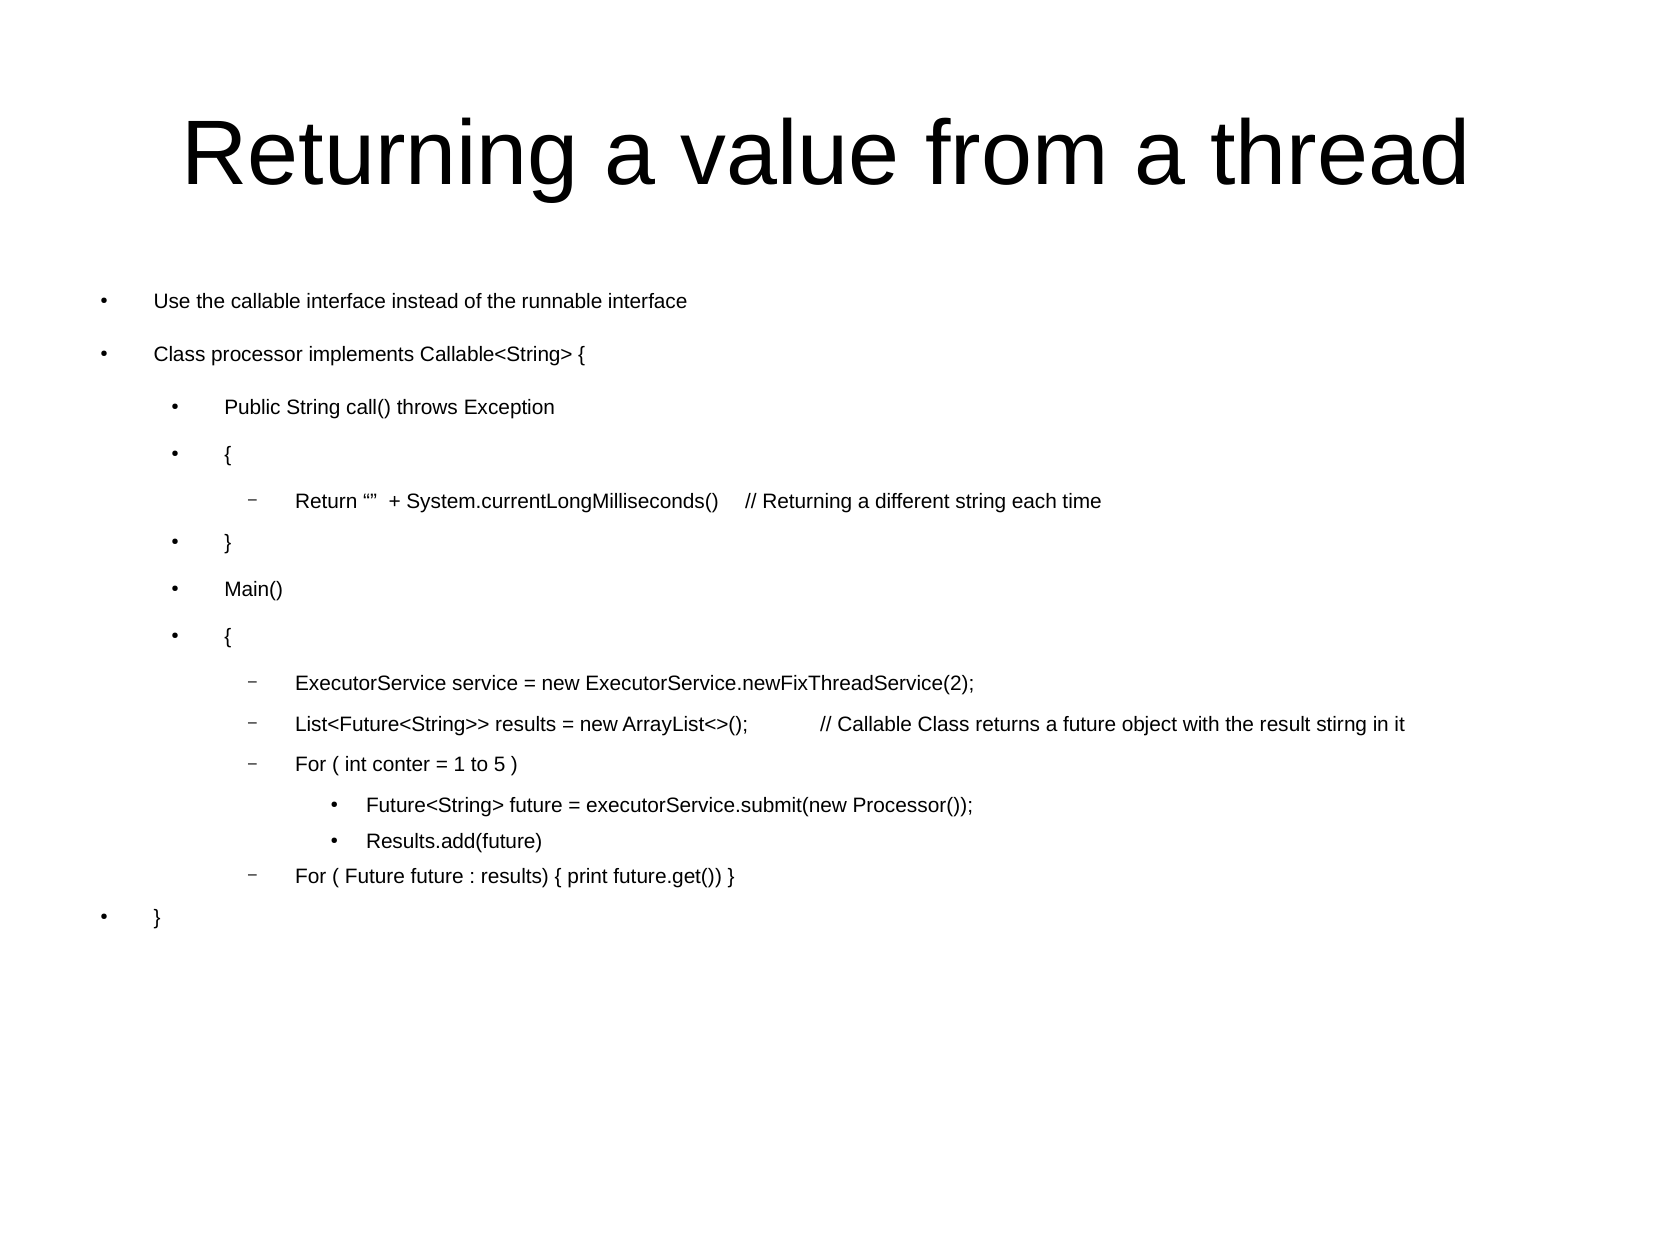

# Returning a value from a thread
Use the callable interface instead of the runnable interface
Class processor implements Callable<String> {
Public String call() throws Exception
{
Return “” + System.currentLongMilliseconds()	// Returning a different string each time
}
Main()
{
ExecutorService service = new ExecutorService.newFixThreadService(2);
List<Future<String>> results = new ArrayList<>();	// Callable Class returns a future object with the result stirng in it
For ( int conter = 1 to 5 )
Future<String> future = executorService.submit(new Processor());
Results.add(future)
For ( Future future : results) { print future.get()) }
}